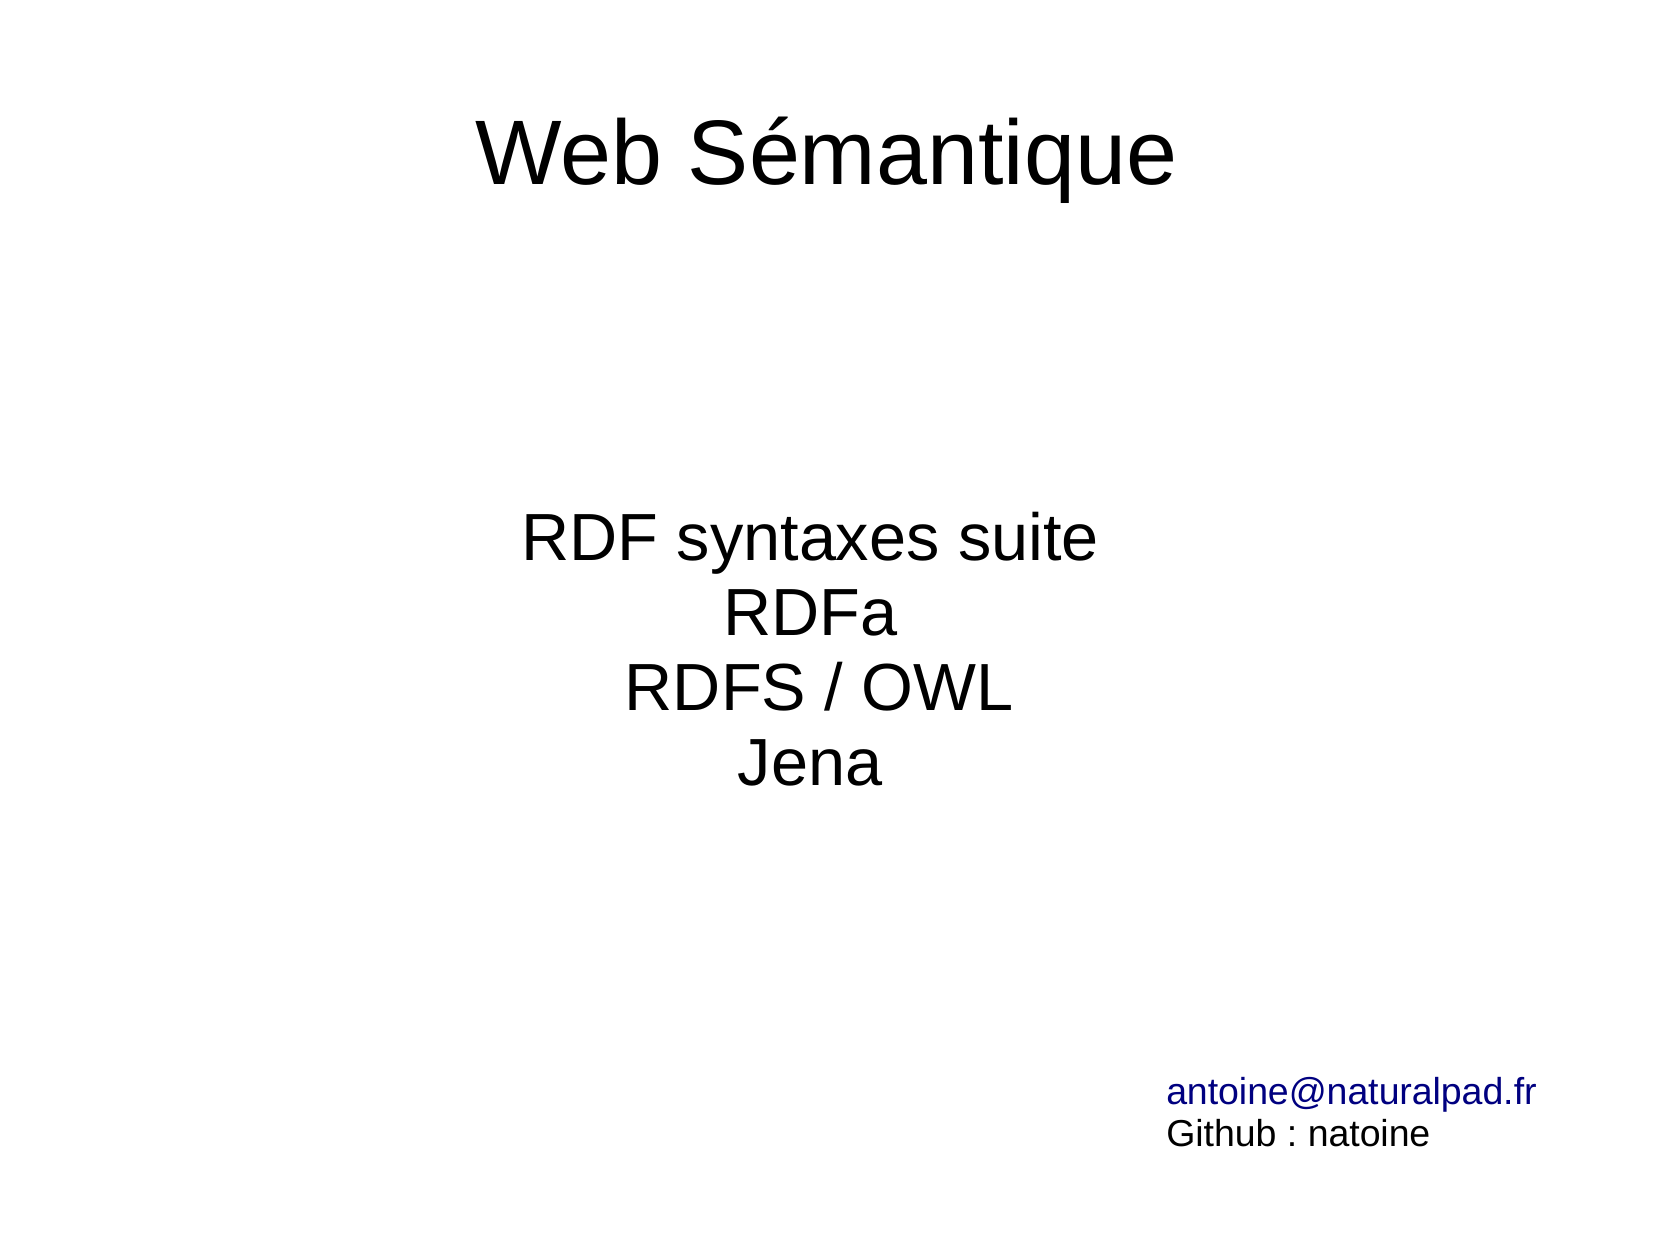

# Web Sémantique
RDF syntaxes suite
RDFa
 RDFS / OWL
Jena
antoine@naturalpad.fr
Github : natoine